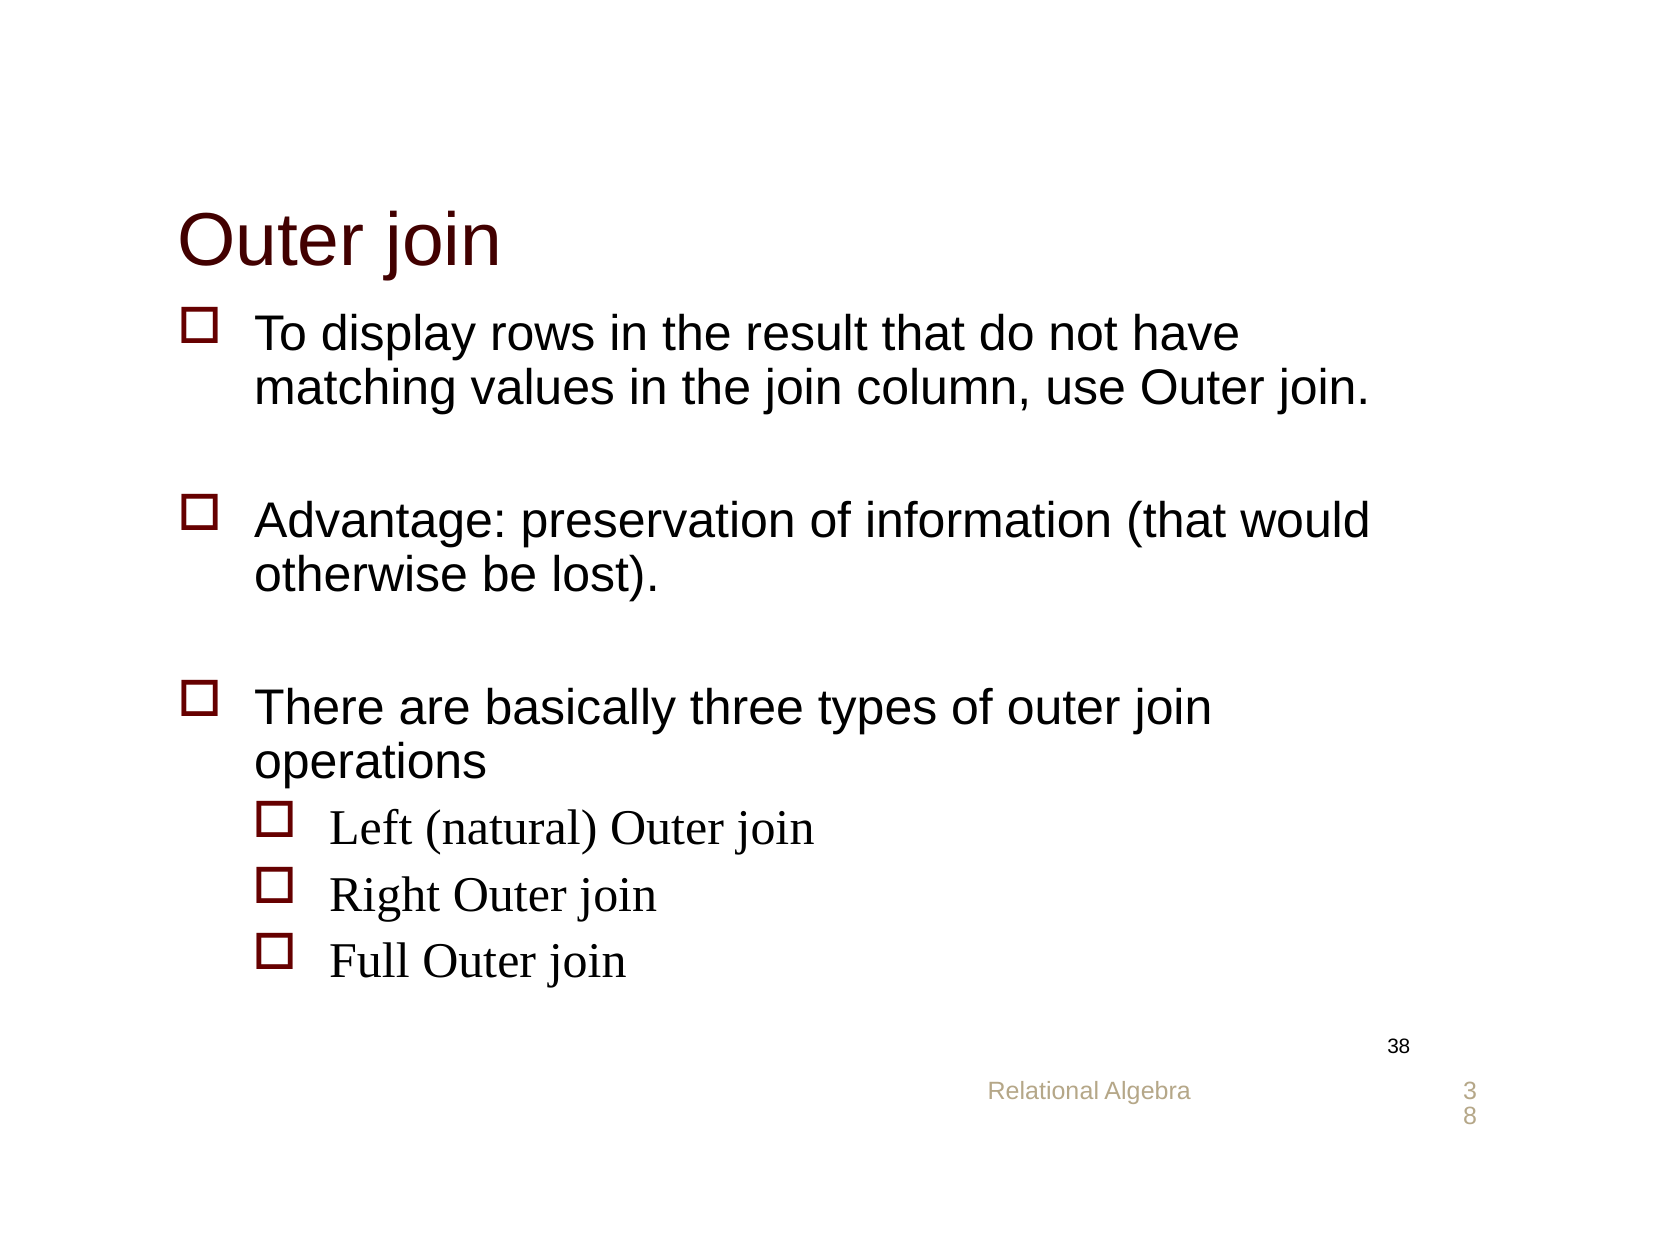

Outer join
To display rows in the result that do not have matching values in the join column, use Outer join.
Advantage: preservation of information (that would otherwise be lost).
There are basically three types of outer join operations
Left (natural) Outer join
Right Outer join
Full Outer join
Relational Algebra